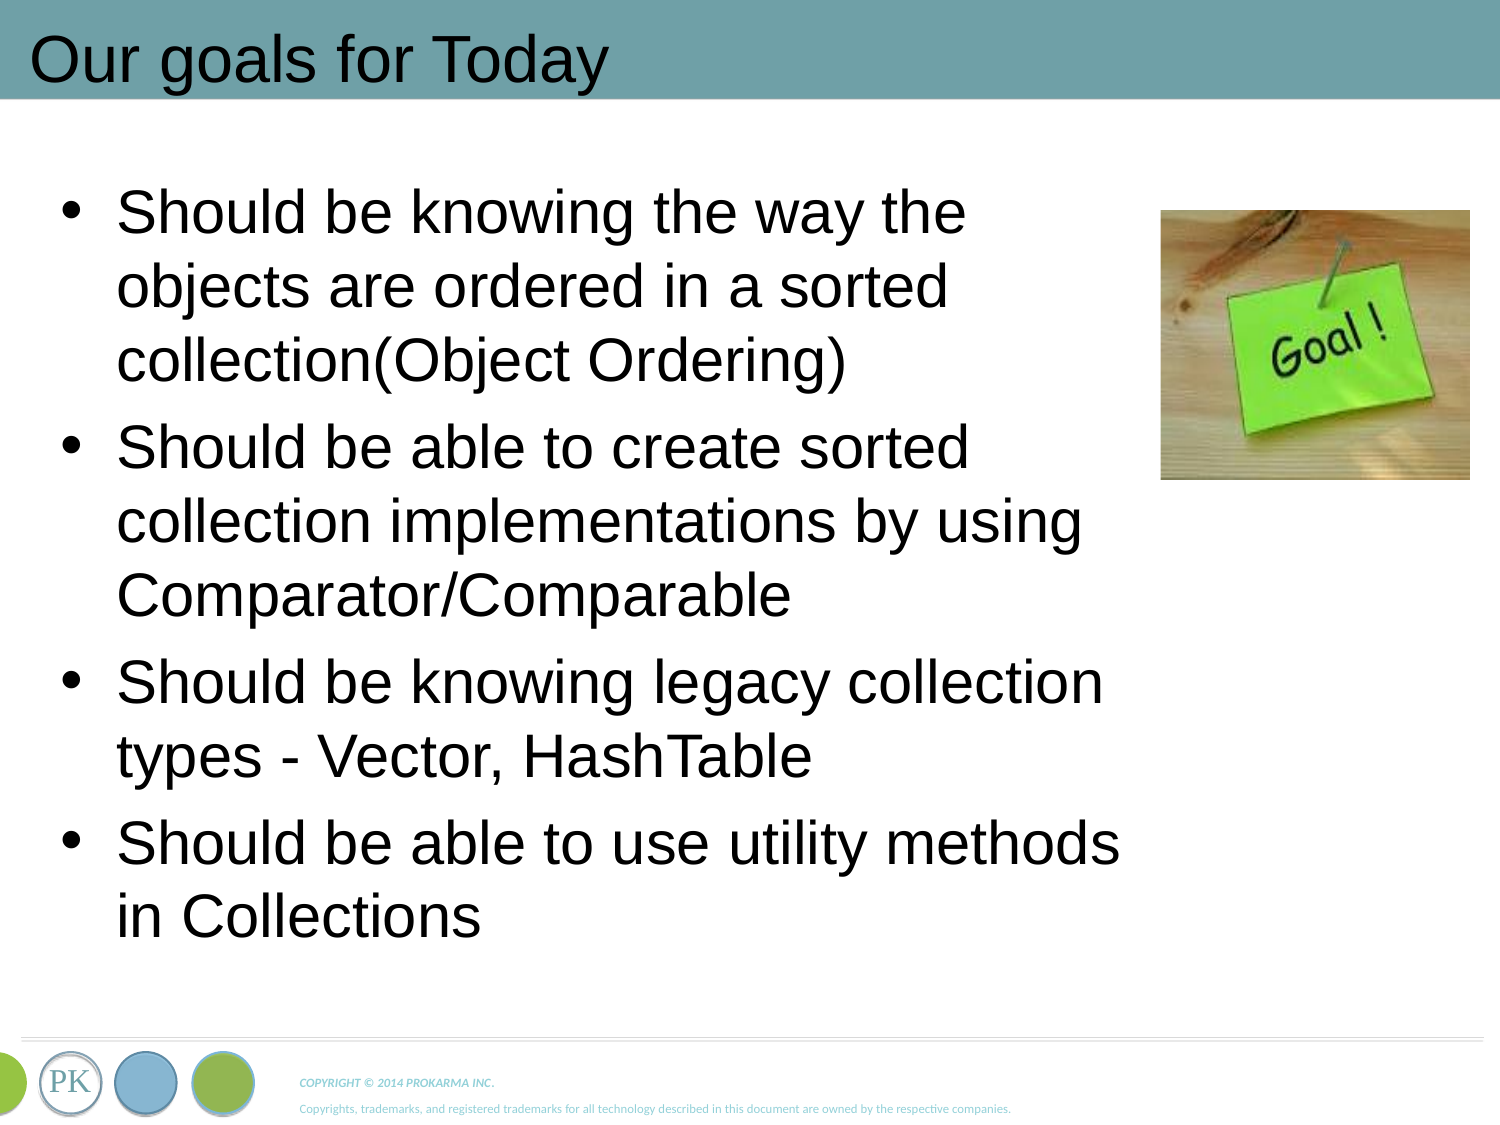

Our goals for Today
Should be knowing the way the objects are ordered in a sorted collection(Object Ordering)
Should be able to create sorted collection implementations by using Comparator/Comparable
Should be knowing legacy collection types - Vector, HashTable
Should be able to use utility methods in Collections